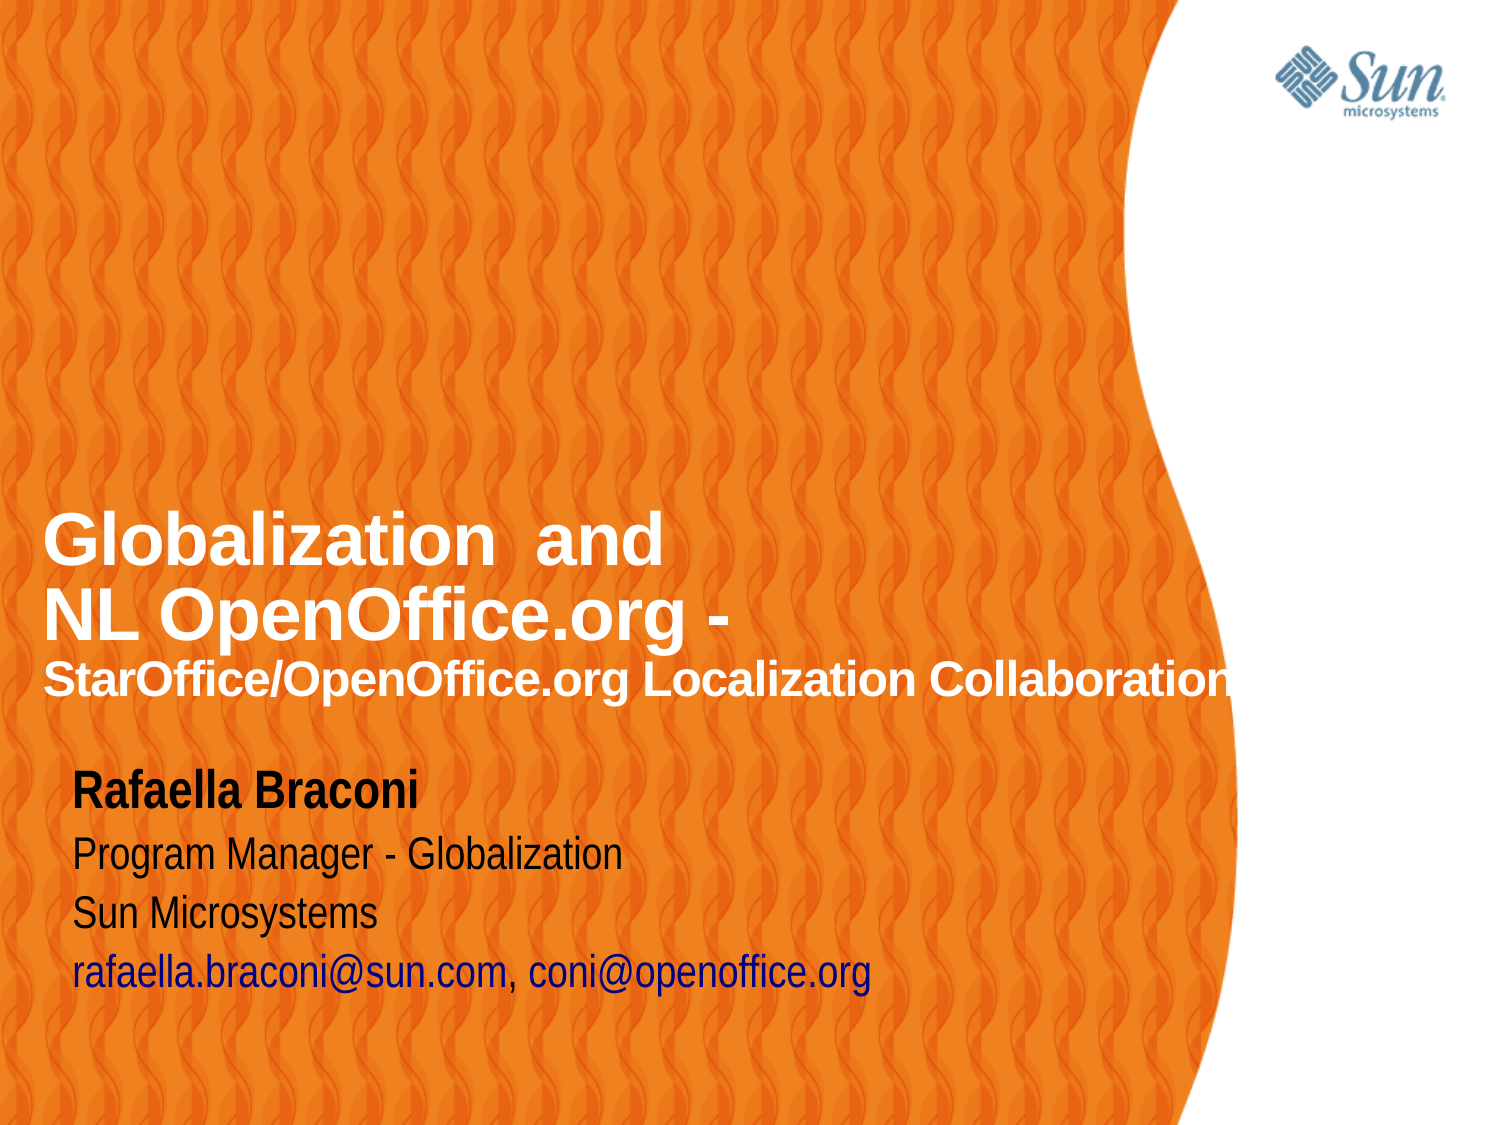

# Globalization and NL OpenOffice.org - StarOffice/OpenOffice.org Localization Collaboration
Rafaella Braconi
Program Manager - Globalization
Sun Microsystems
rafaella.braconi@sun.com, coni@openoffice.org